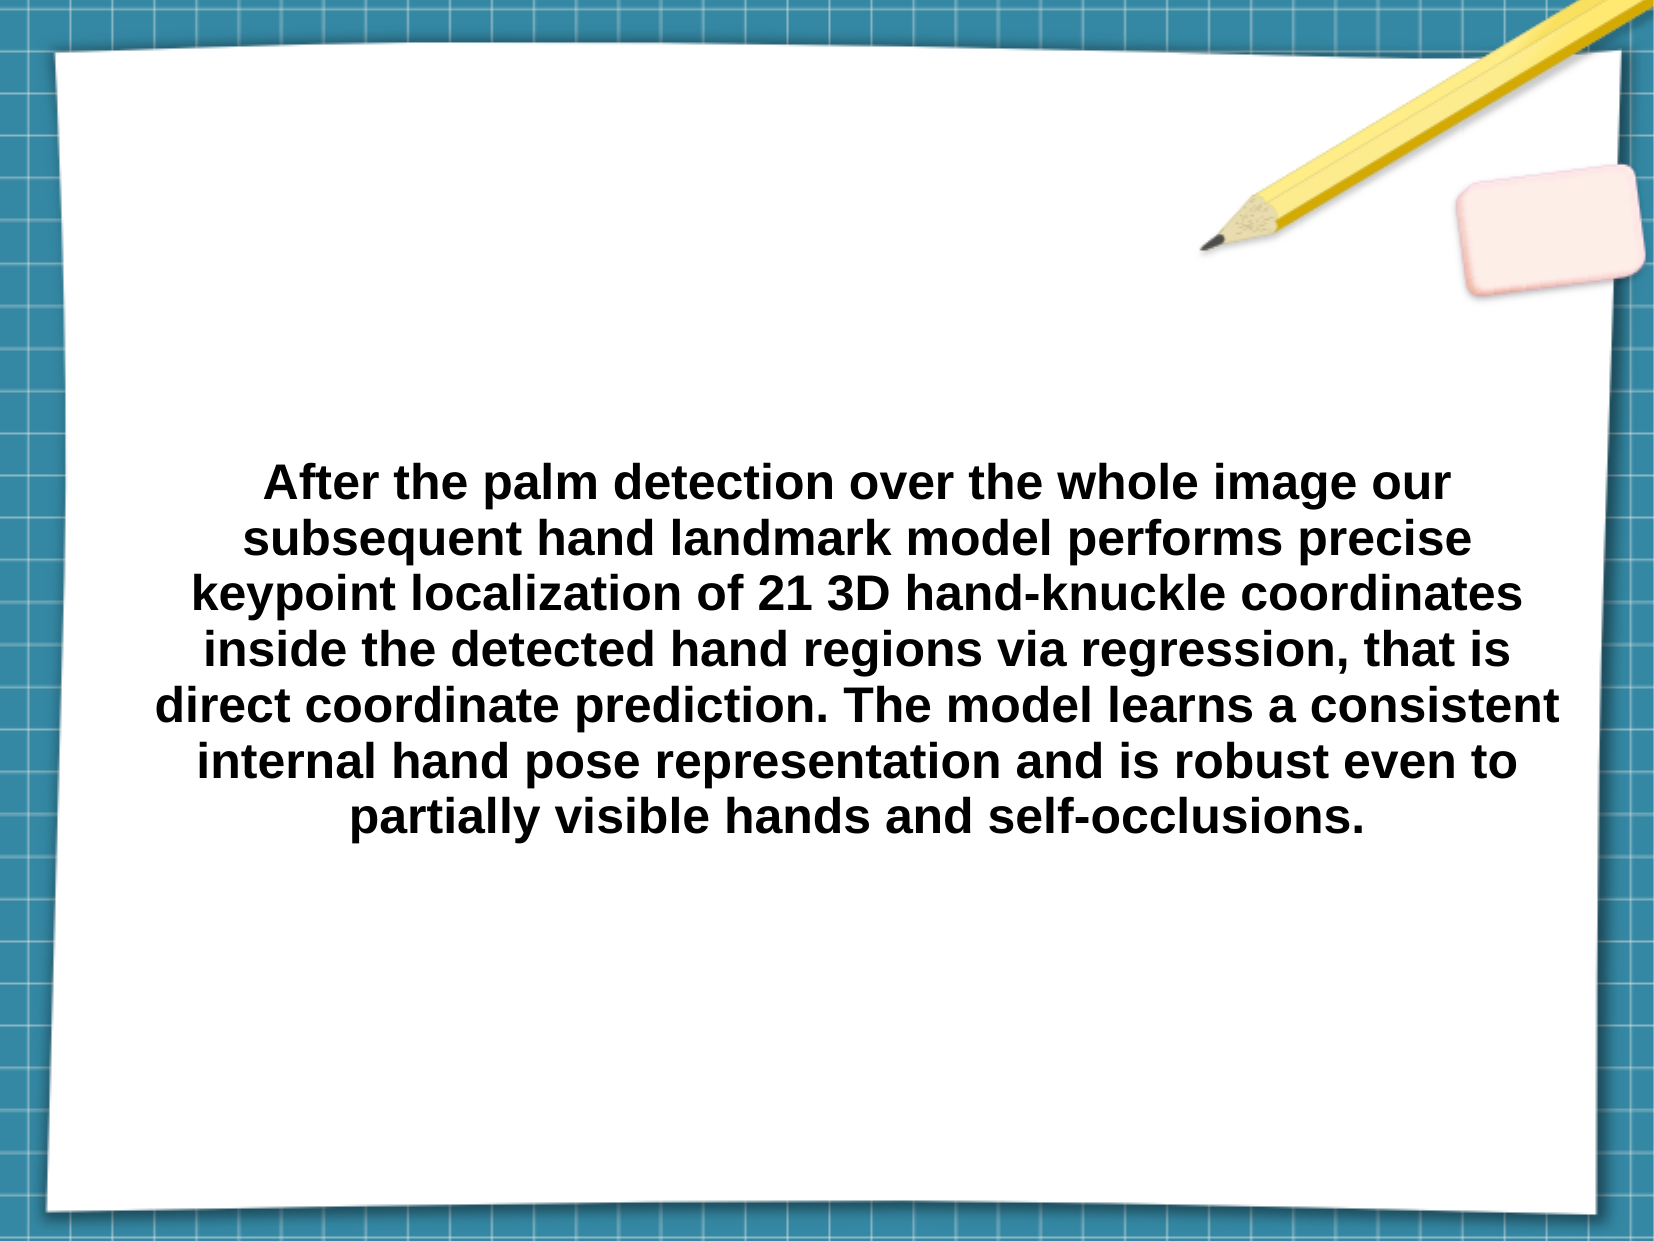

# After the palm detection over the whole image our subsequent hand landmark model performs precise keypoint localization of 21 3D hand-knuckle coordinates inside the detected hand regions via regression, that is direct coordinate prediction. The model learns a consistent internal hand pose representation and is robust even to partially visible hands and self-occlusions.